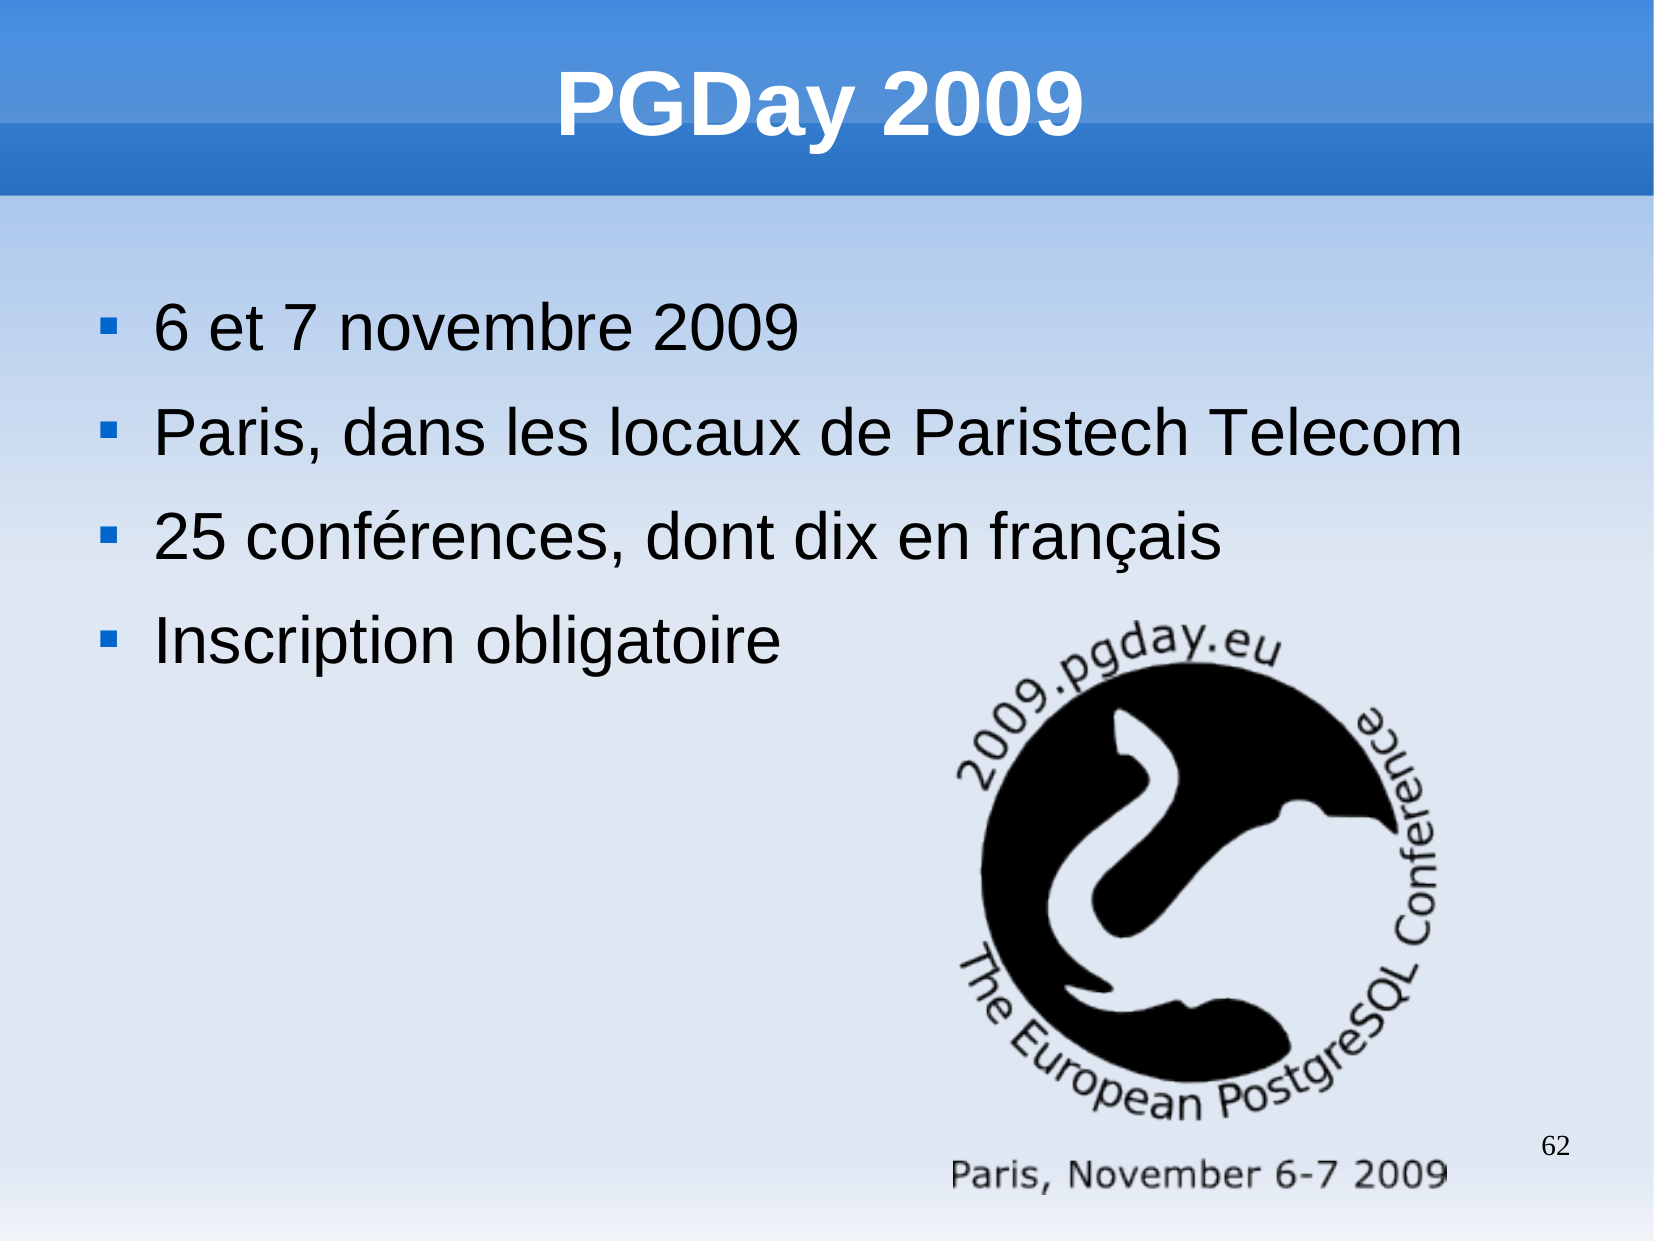

# PGDay 2009
6 et 7 novembre 2009
Paris, dans les locaux de Paristech Telecom
25 conférences, dont dix en français
Inscription obligatoire
62